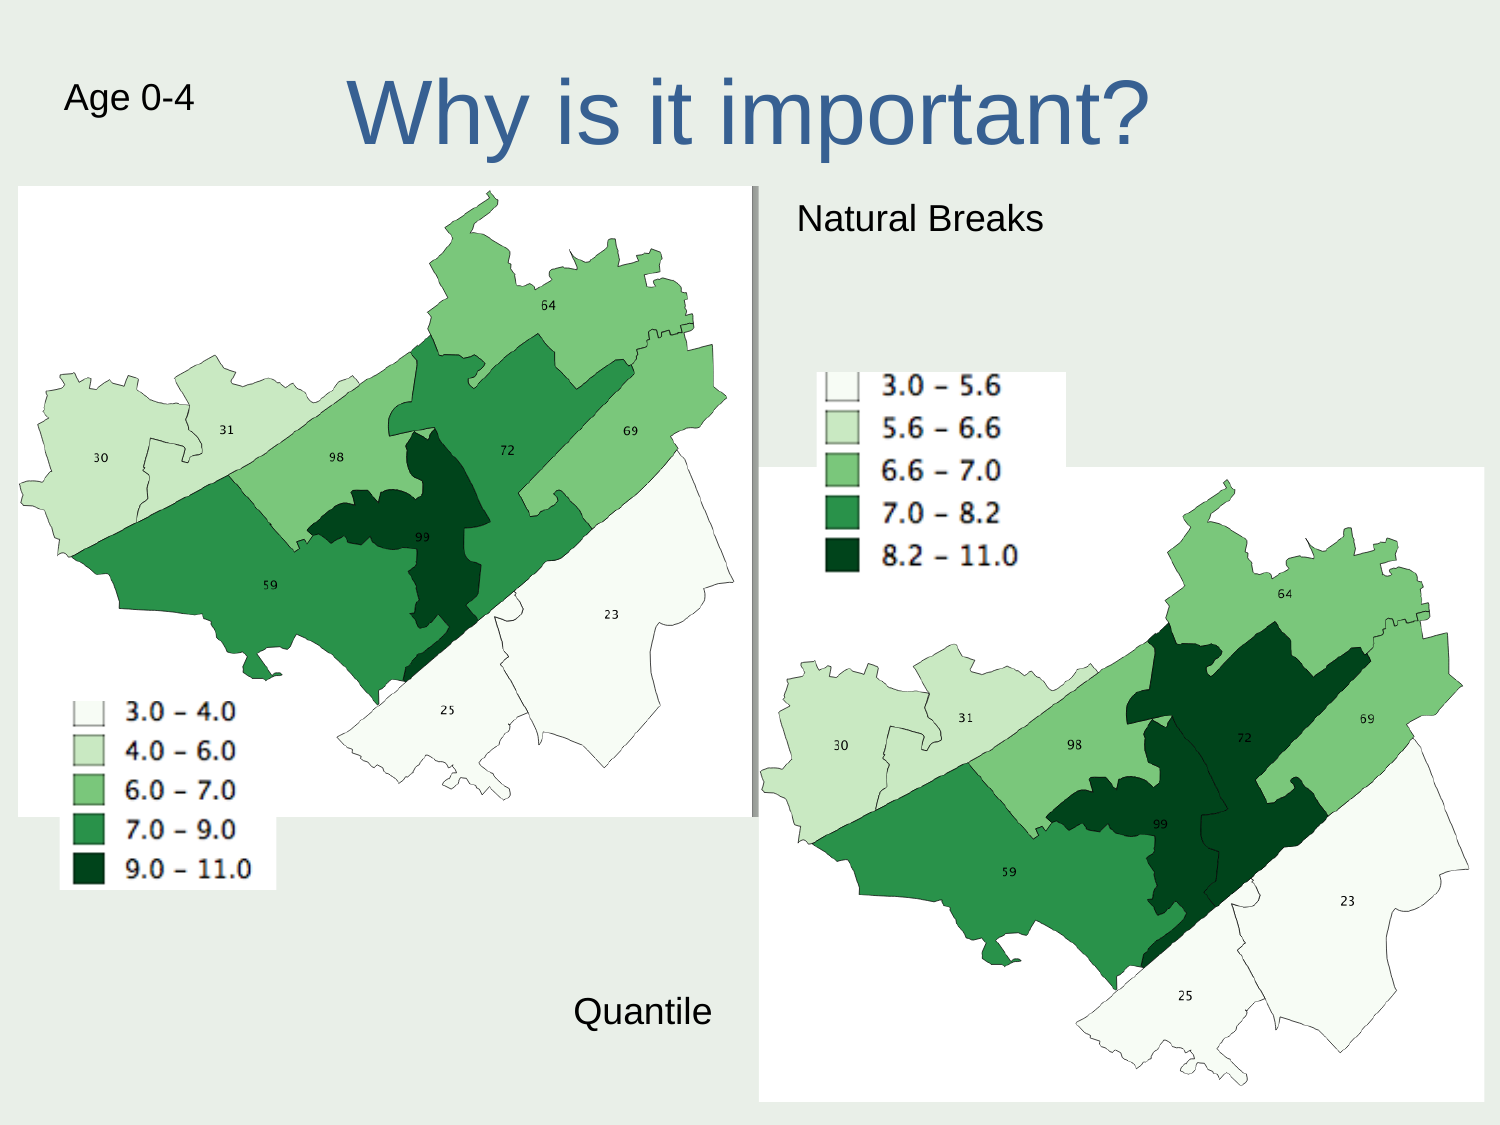

Why is it important?
Age 0-4
Natural Breaks
Quantile